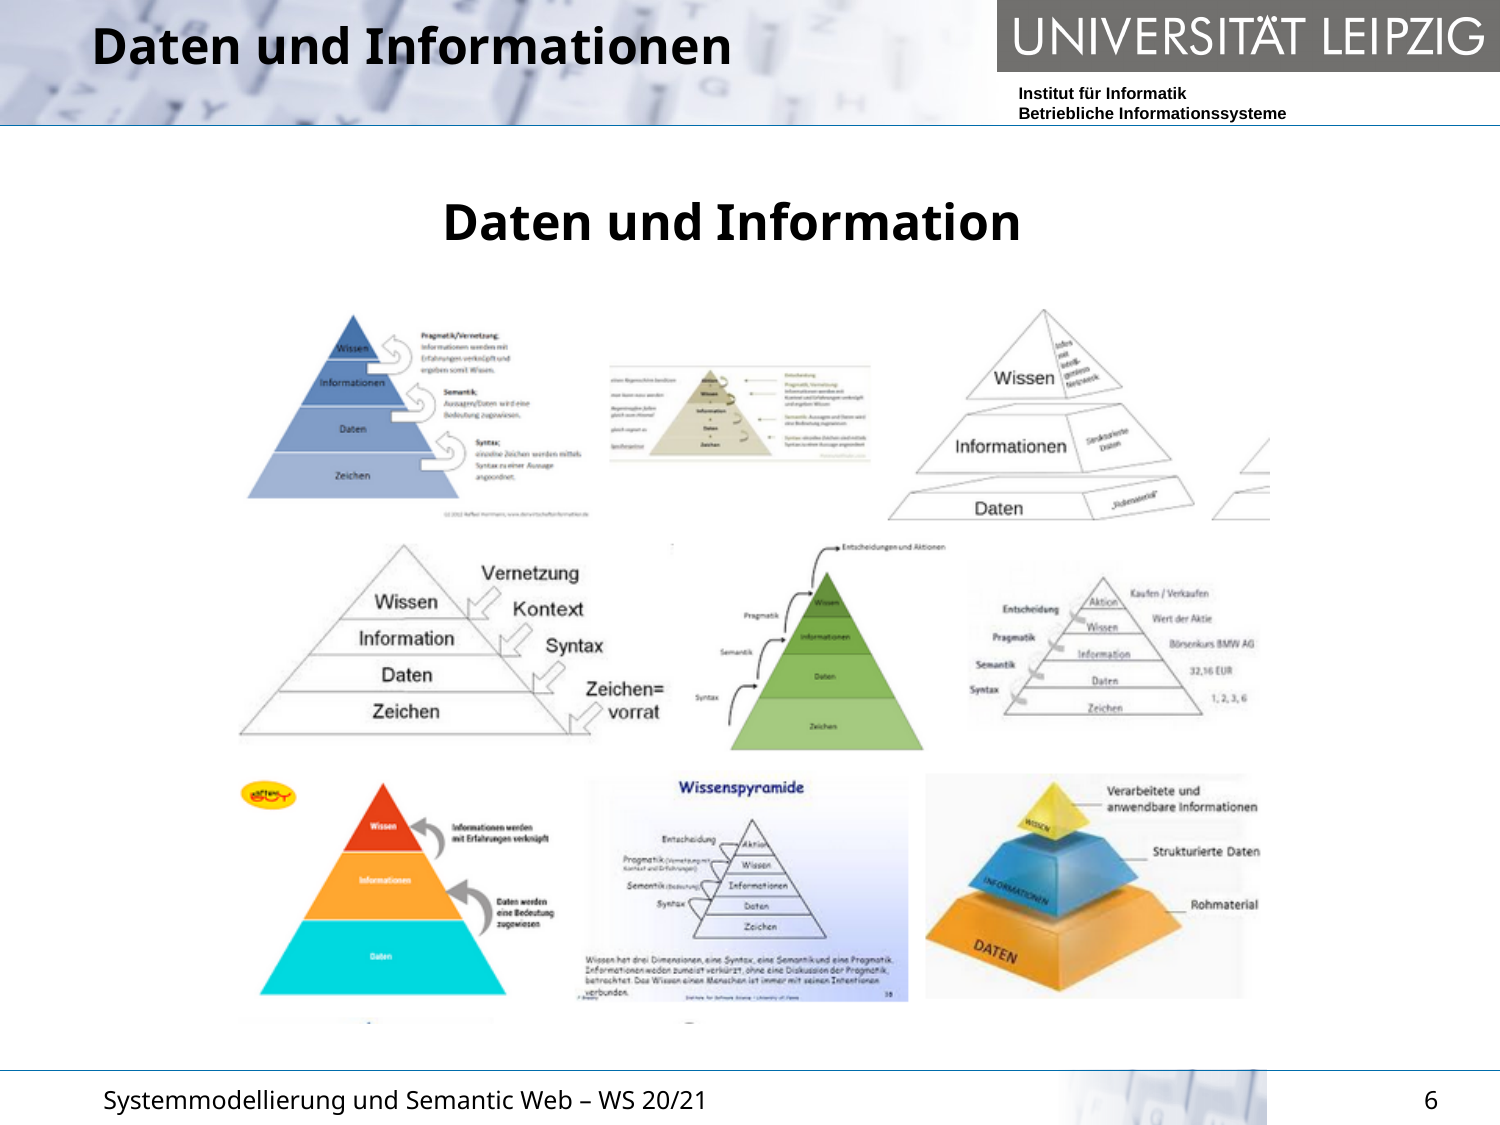

Daten und Informationen
Daten und Information
Systemmodellierung und Semantic Web – WS 20/21
6